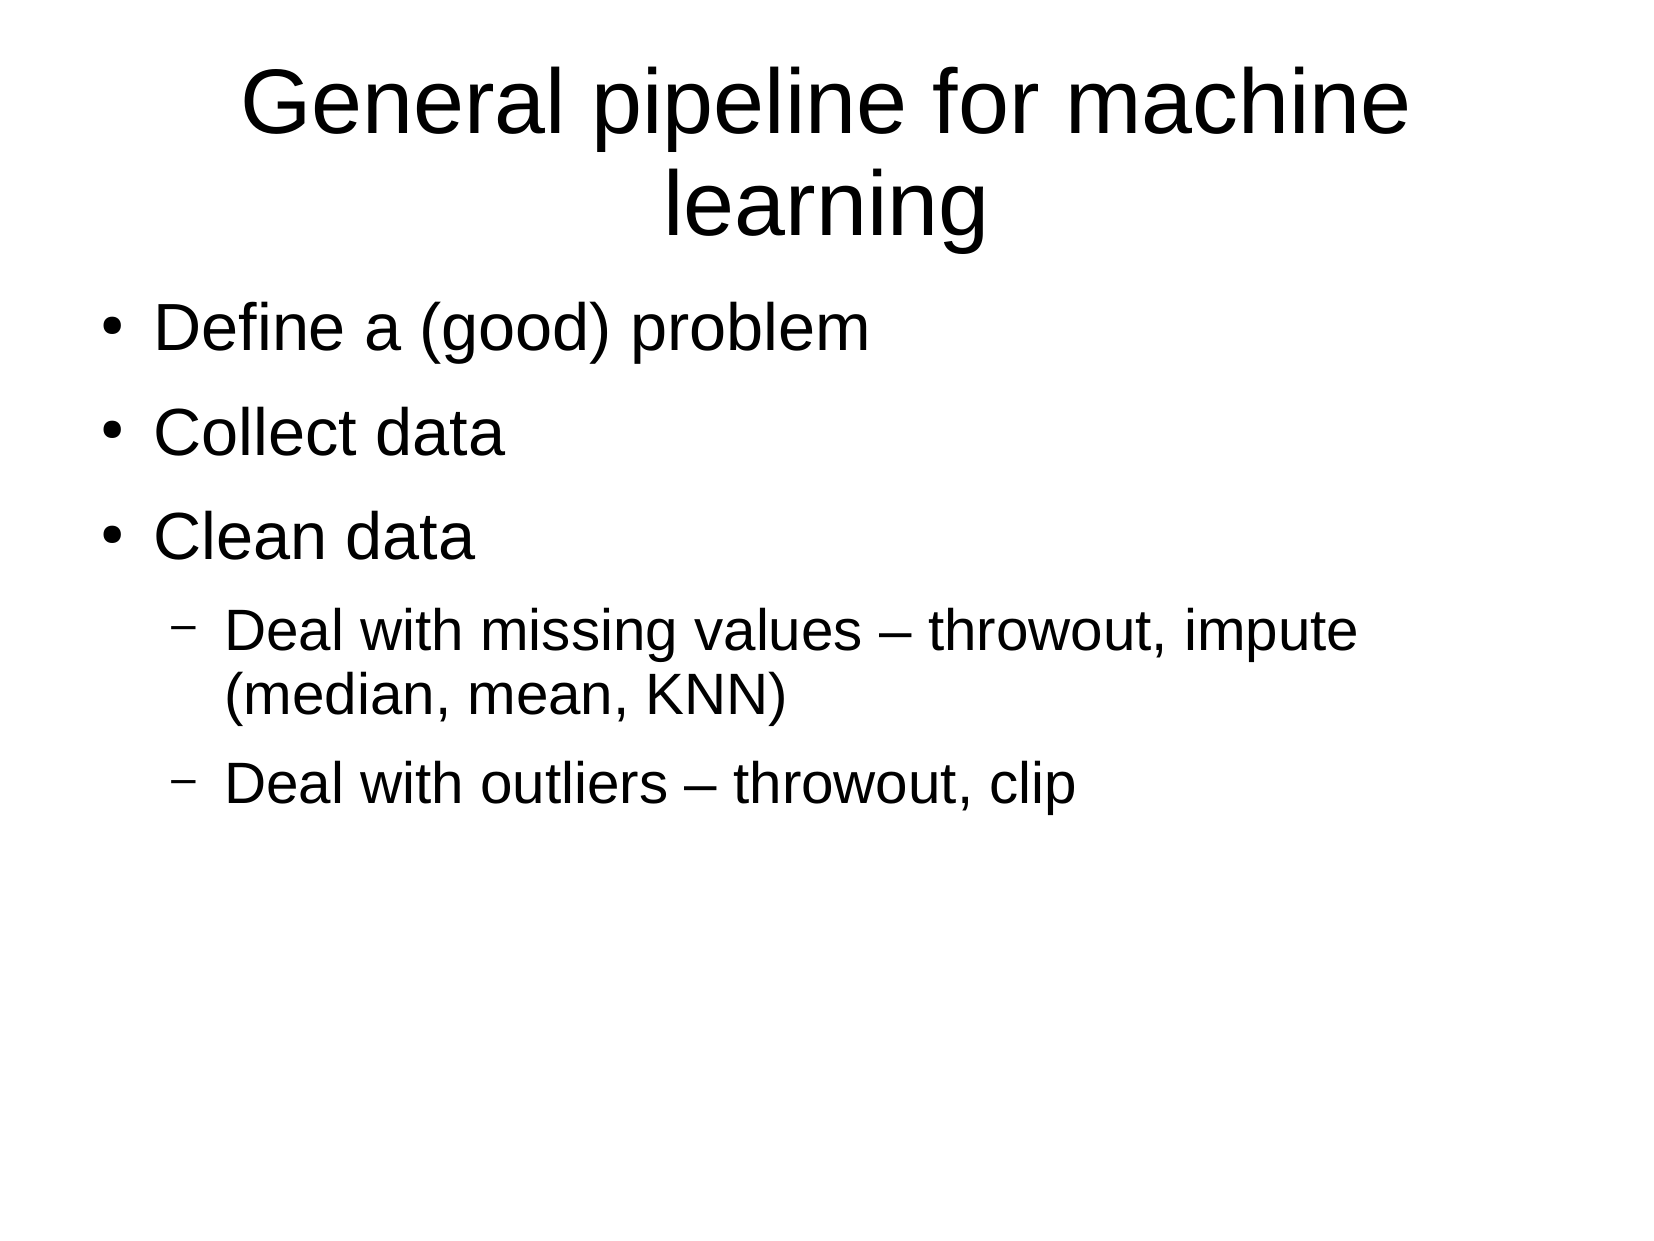

# General pipeline for machine learning
Define a (good) problem
Collect data
Clean data
Deal with missing values – throwout, impute (median, mean, KNN)
Deal with outliers – throwout, clip